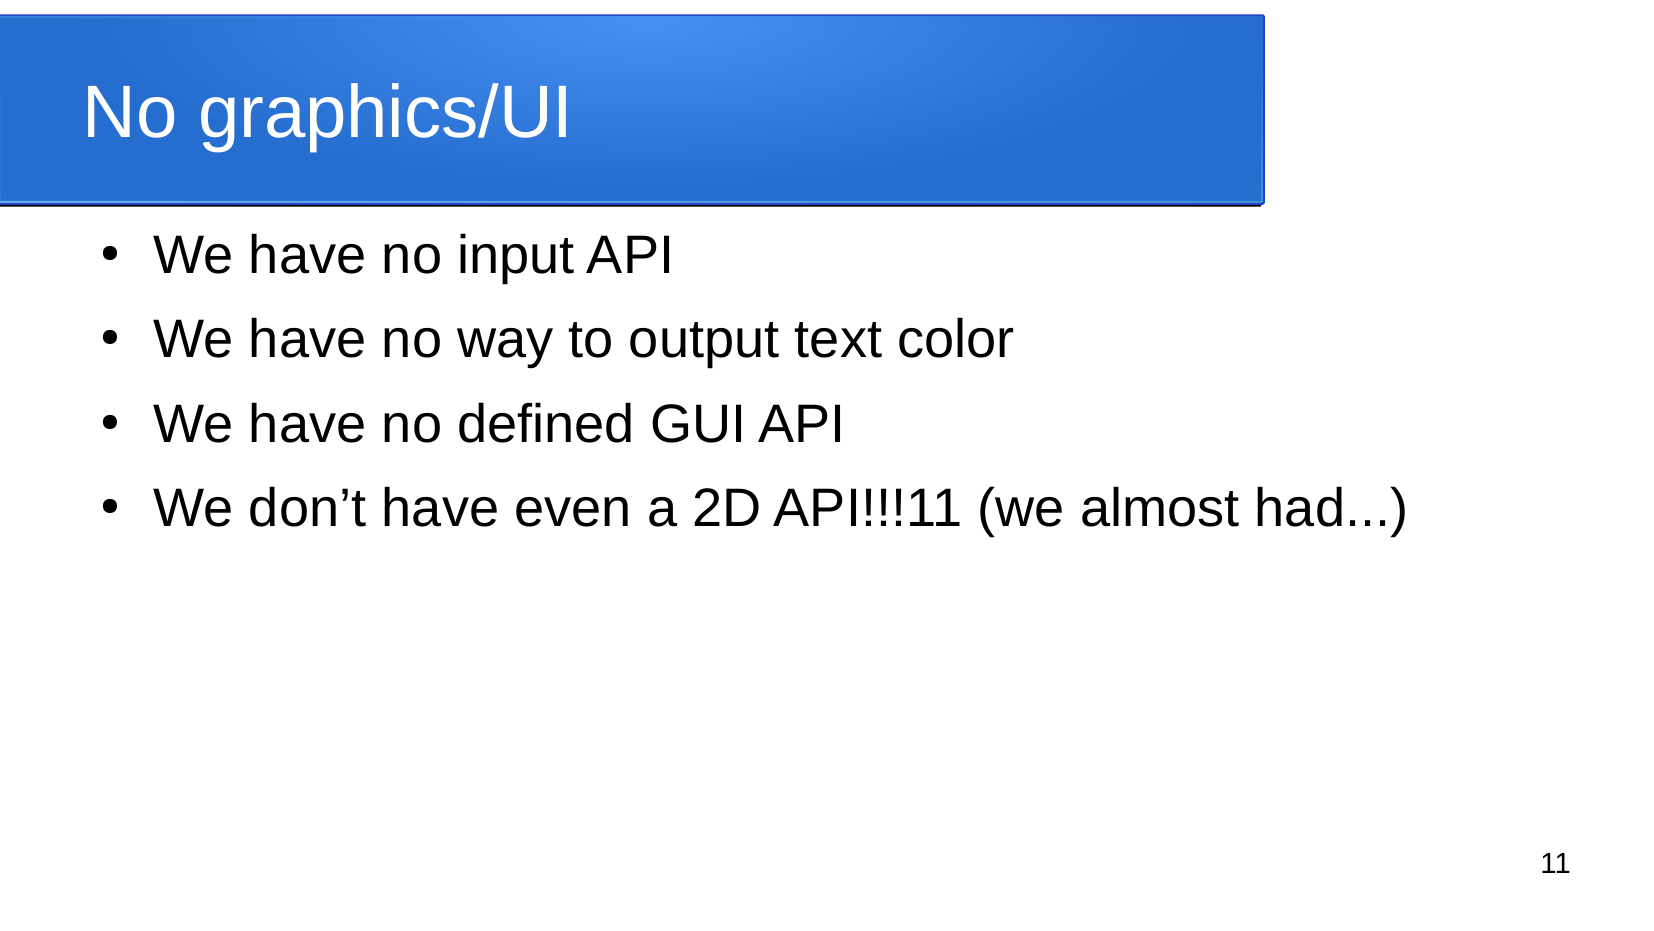

# No graphics/UI
We have no input API
We have no way to output text color
We have no defined GUI API
We don’t have even a 2D API!!!11 (we almost had...)
11